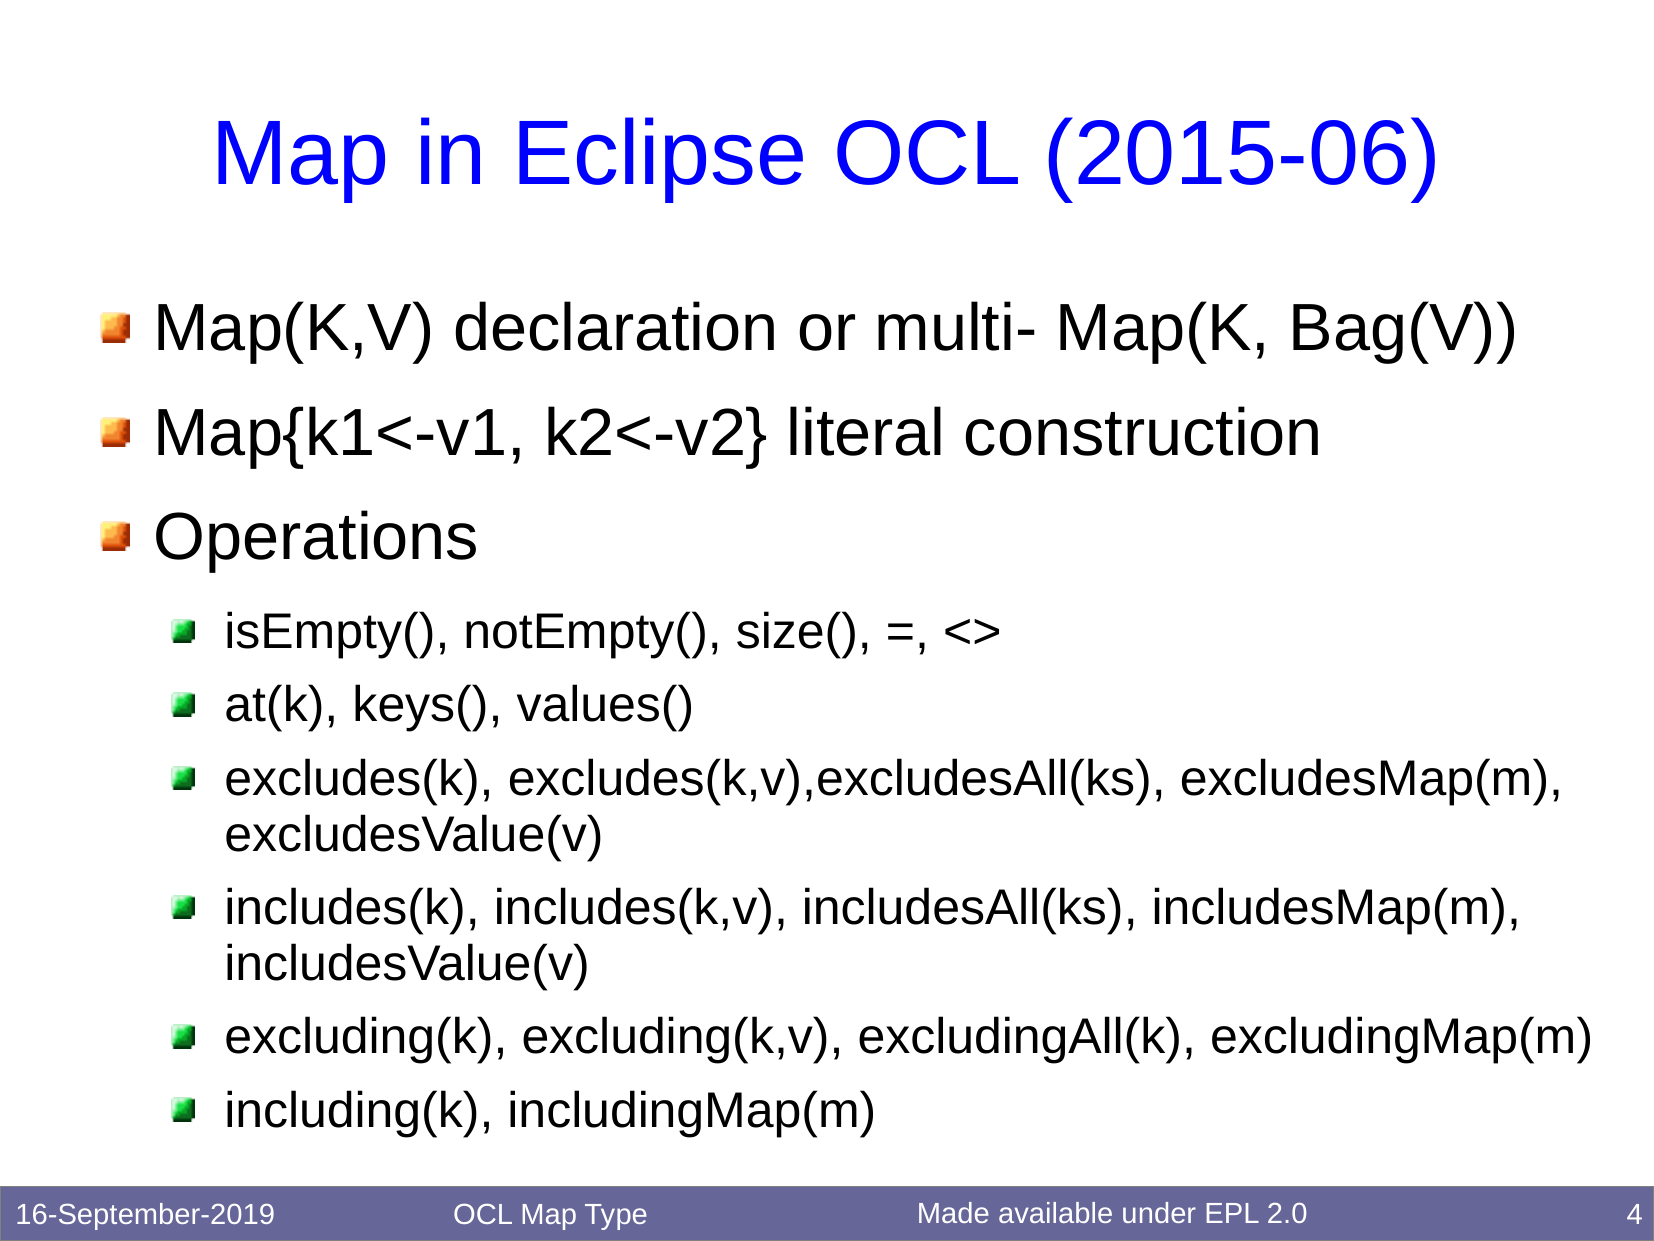

# Map in Eclipse OCL (2015-06)
Map(K,V) declaration or multi- Map(K, Bag(V))
Map{k1<-v1, k2<-v2} literal construction
Operations
isEmpty(), notEmpty(), size(), =, <>
at(k), keys(), values()
excludes(k), excludes(k,v),excludesAll(ks), excludesMap(m), excludesValue(v)
includes(k), includes(k,v), includesAll(ks), includesMap(m), includesValue(v)
excluding(k), excluding(k,v), excludingAll(k), excludingMap(m)
including(k), includingMap(m)
16-September-2019
OCL Map Type
4